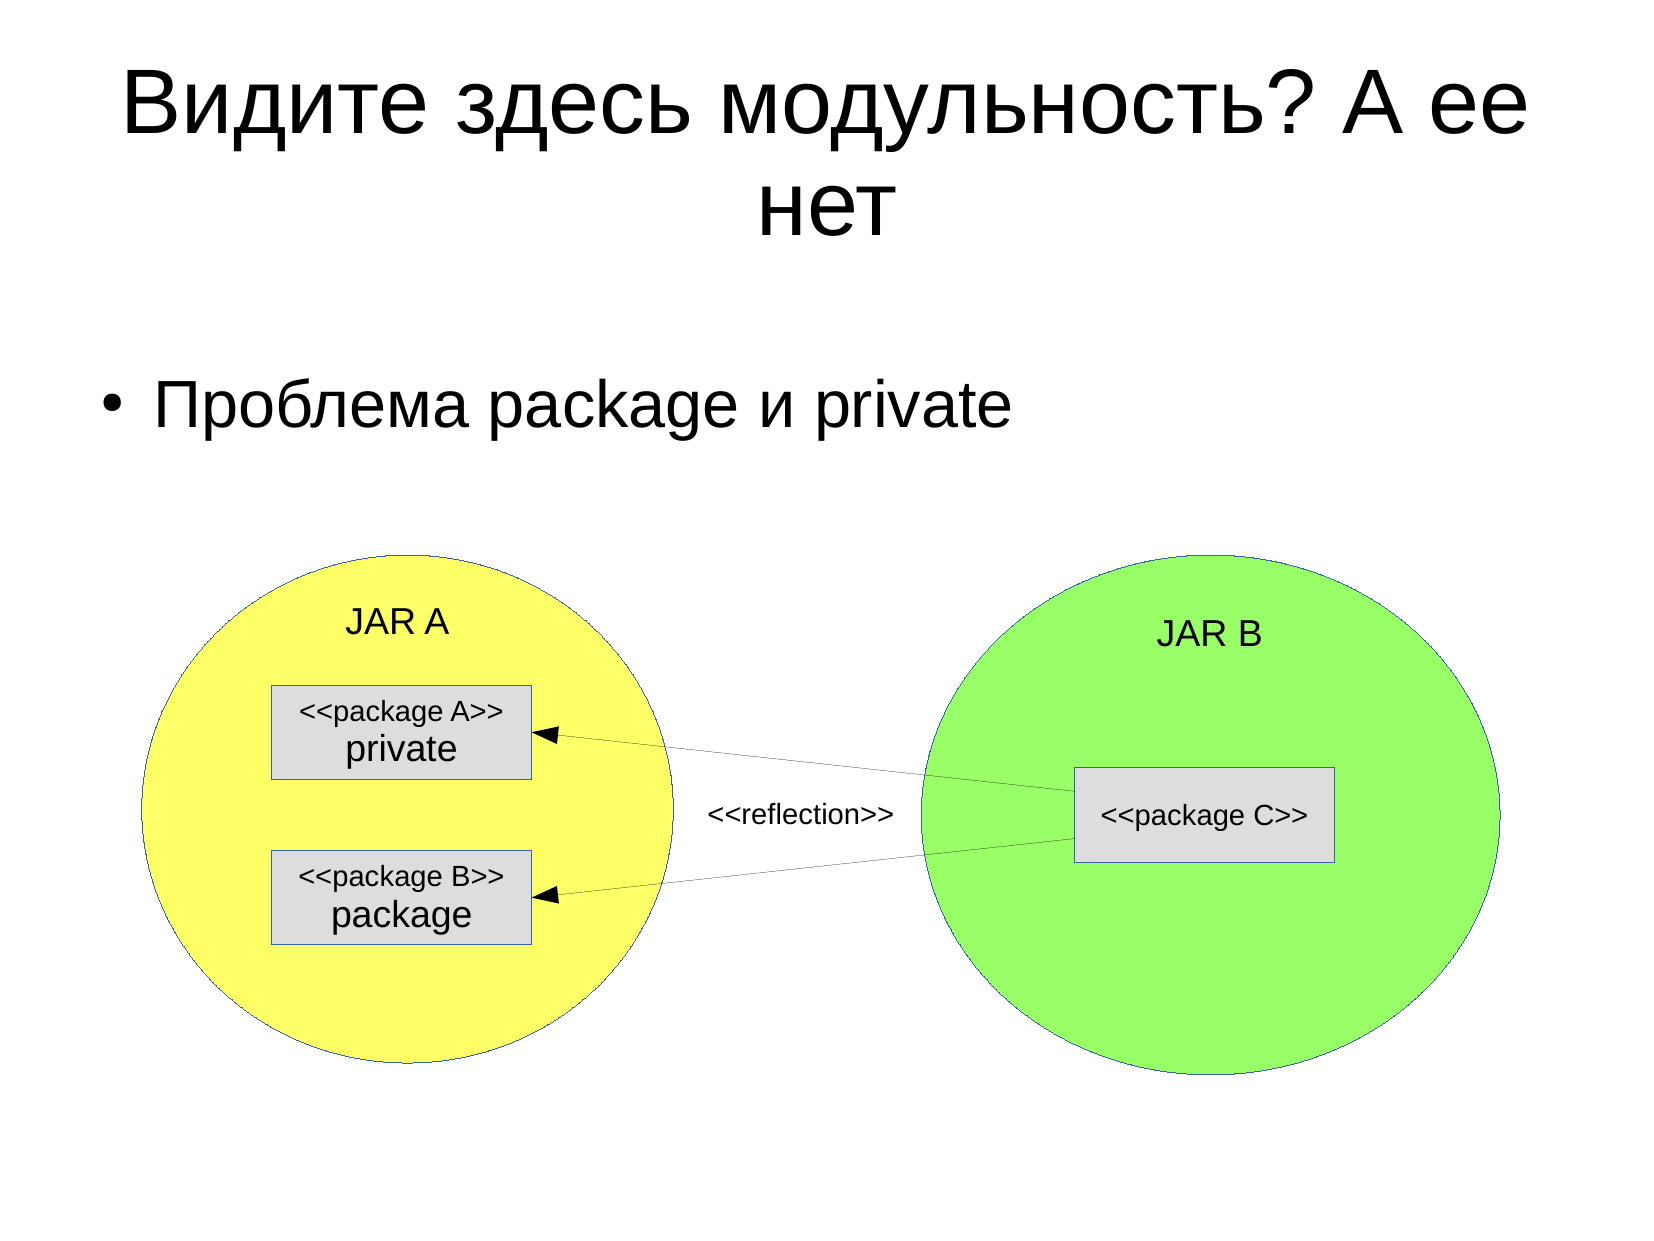

# Видите здесь модульность? А ее нет
Проблема package и private
JAR A
JAR B
<<package A>>
private
<<package C>>
<<reflection>>
<<package B>>
package